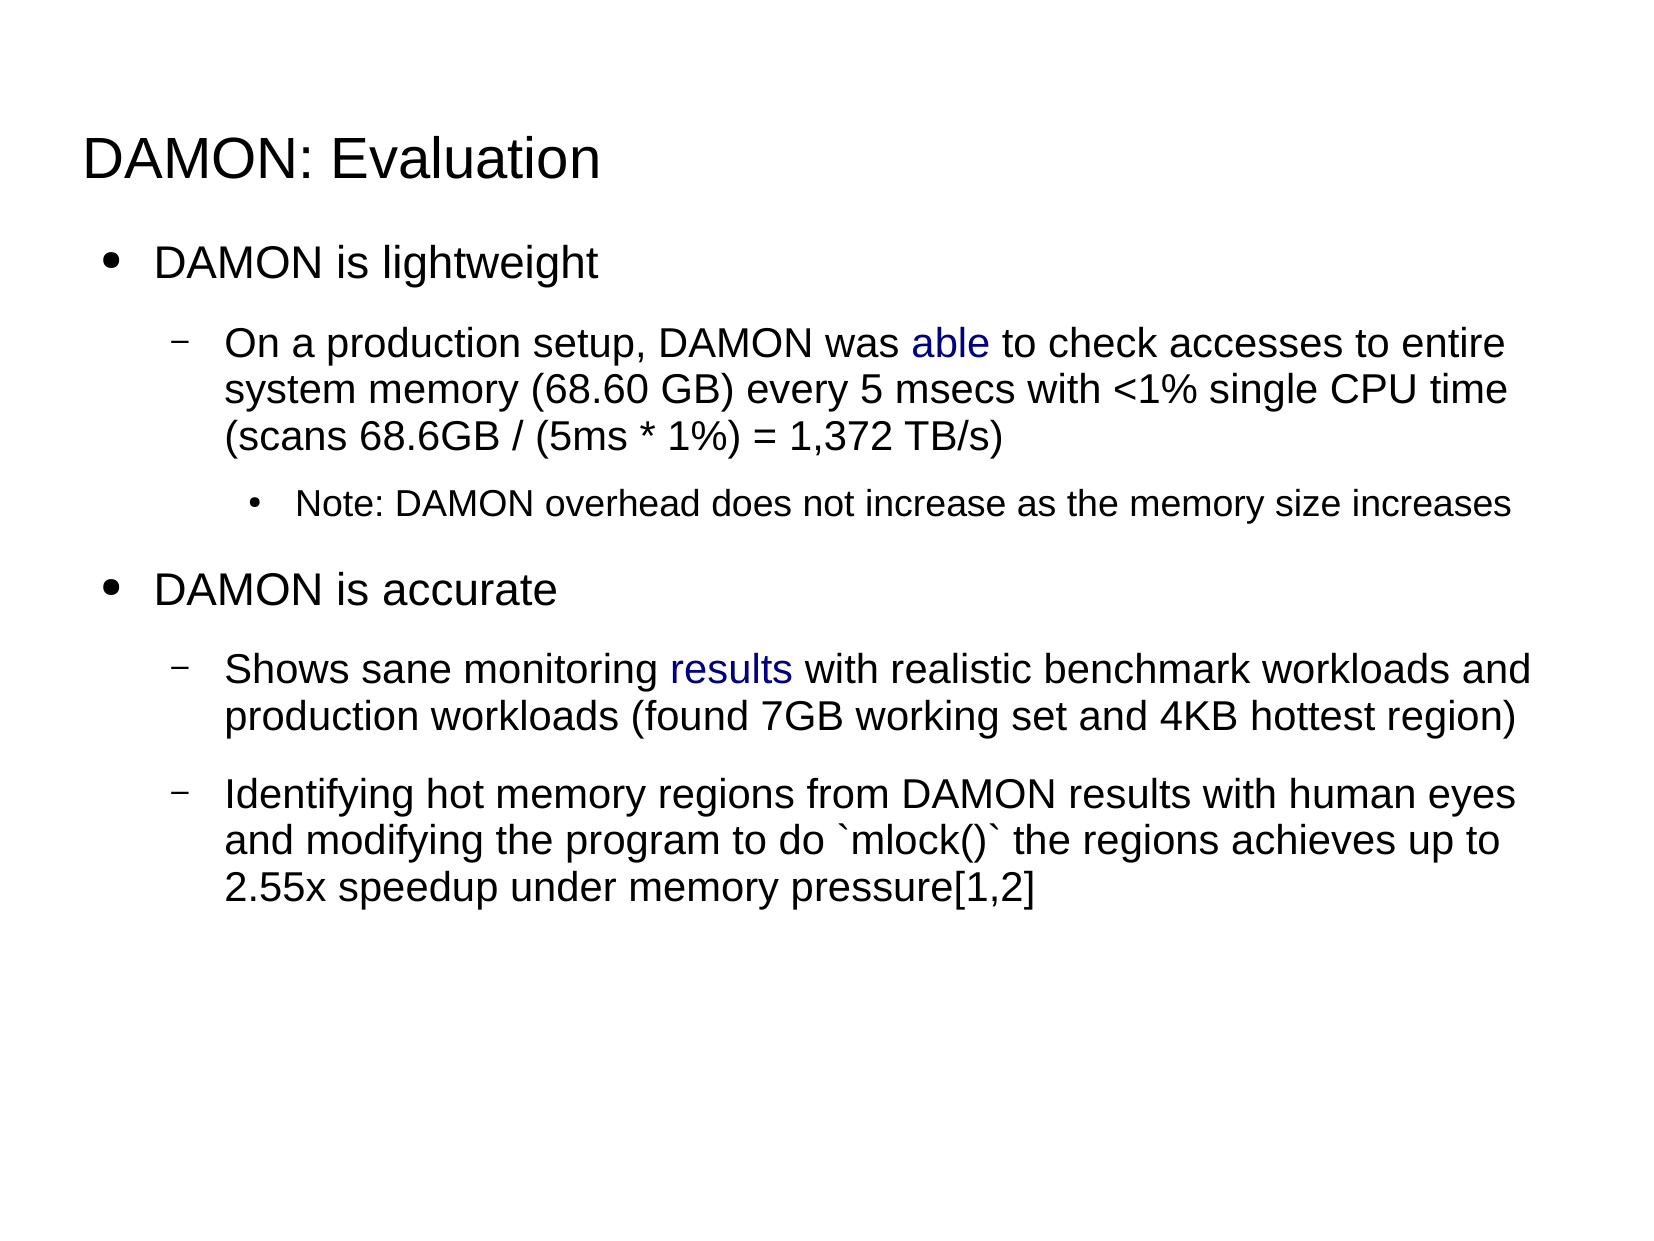

# DAMON: Evaluation
DAMON is lightweight
On a production setup, DAMON was able to check accesses to entire system memory (68.60 GB) every 5 msecs with <1% single CPU time (scans 68.6GB / (5ms * 1%) = 1,372 TB/s)
Note: DAMON overhead does not increase as the memory size increases
DAMON is accurate
Shows sane monitoring results with realistic benchmark workloads and production workloads (found 7GB working set and 4KB hottest region)
Identifying hot memory regions from DAMON results with human eyes and modifying the program to do `mlock()` the regions achieves up to 2.55x speedup under memory pressure[1,2]